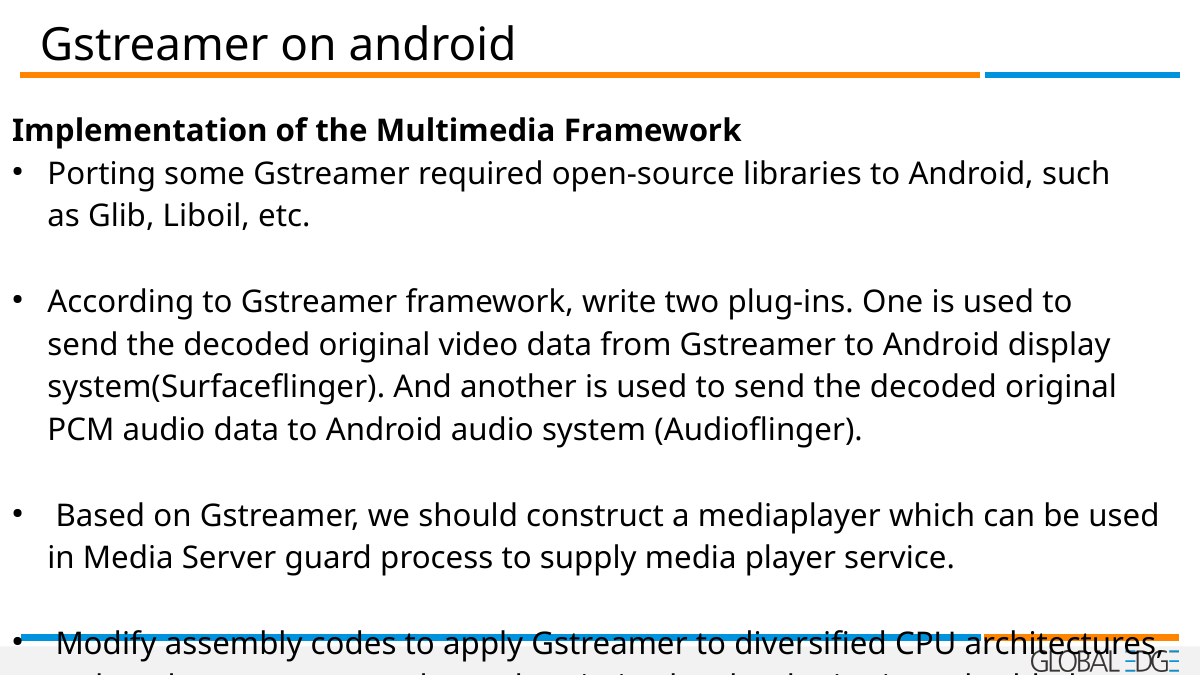

# Gstreamer on android
Implementation of the Multimedia Framework
Porting some Gstreamer required open-source libraries to Android, such
as Glib, Liboil, etc.
According to Gstreamer framework, write two plug-ins. One is used to
send the decoded original video data from Gstreamer to Android display system(Surfaceflinger). And another is used to send the decoded original PCM audio data to Android audio system (Audioflinger).
 Based on Gstreamer, we should construct a mediaplayer which can be used in Media Server guard process to supply media player service.
 Modify assembly codes to apply Gstreamer to diversified CPU architectures, and apply some commonly used optimized technologies in embedded environment to Gstreamer.